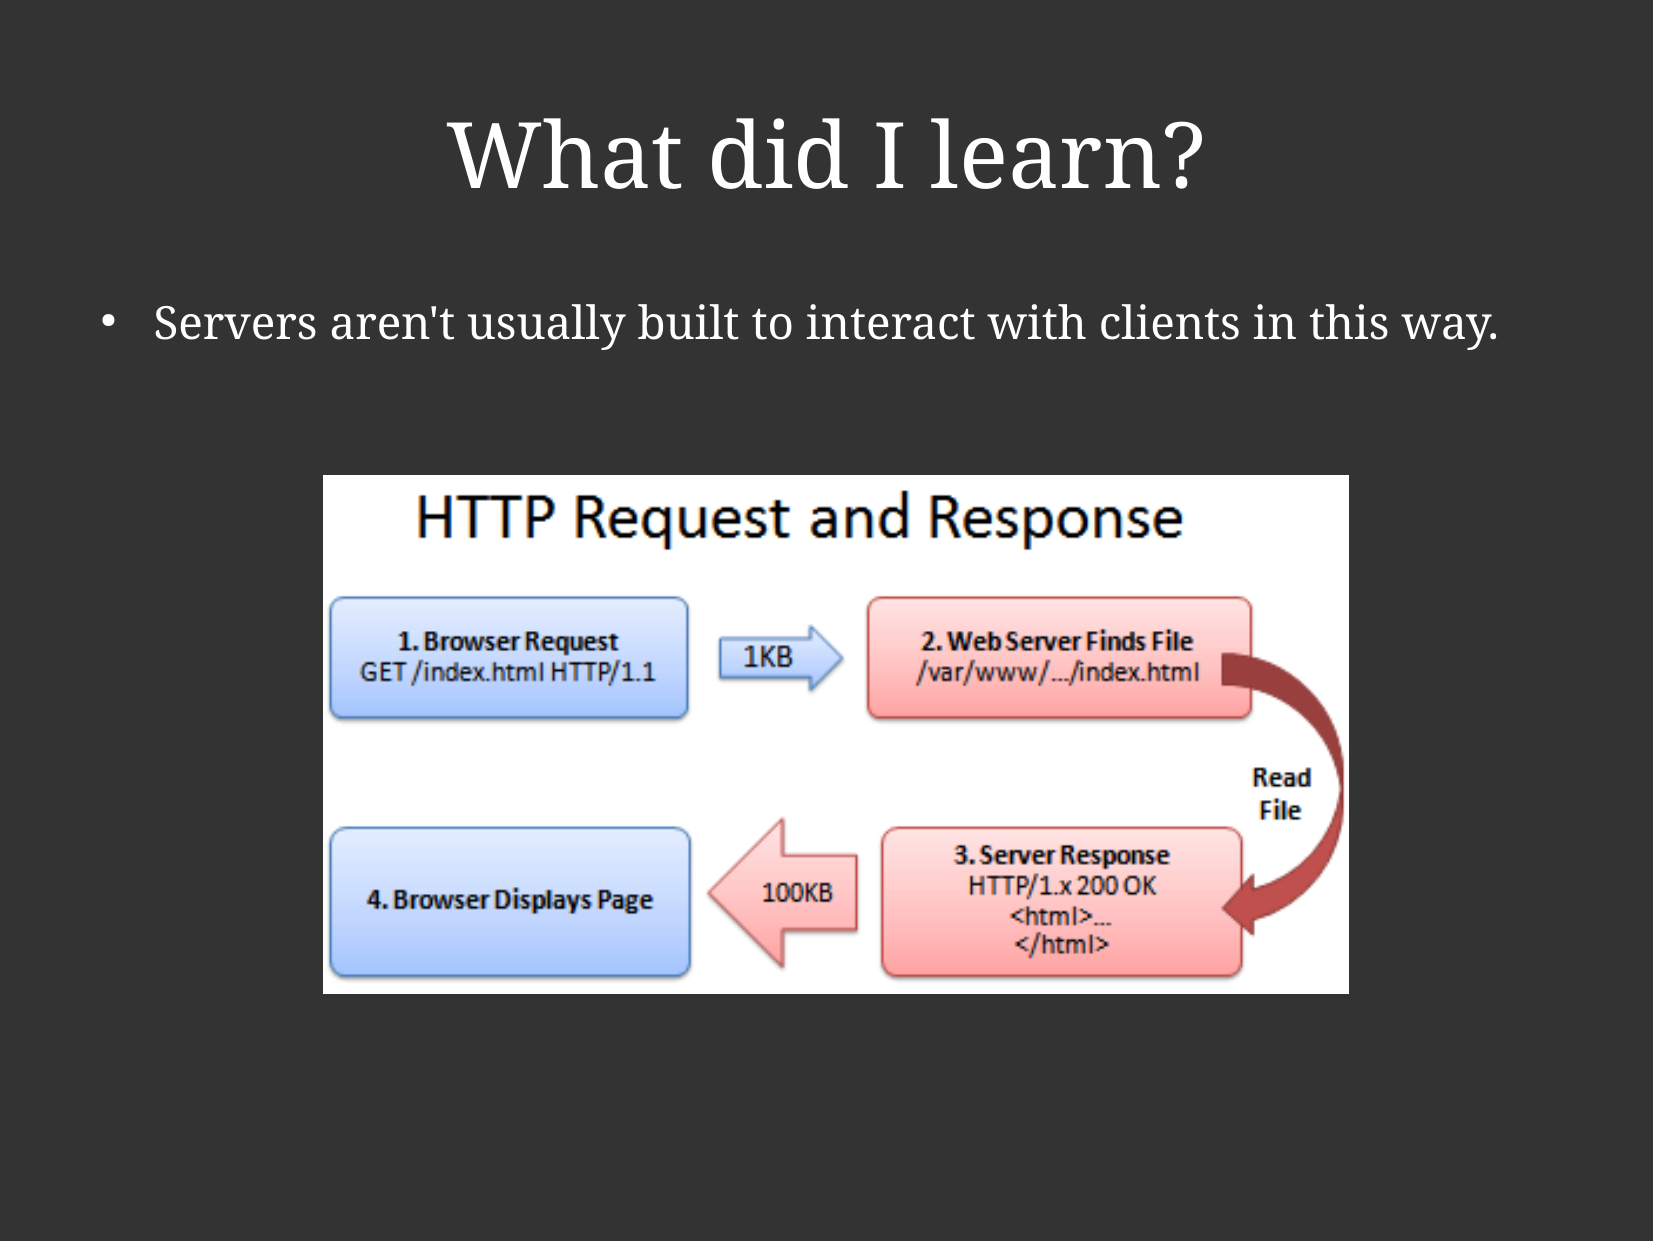

# What did I learn?
Servers aren't usually built to interact with clients in this way.